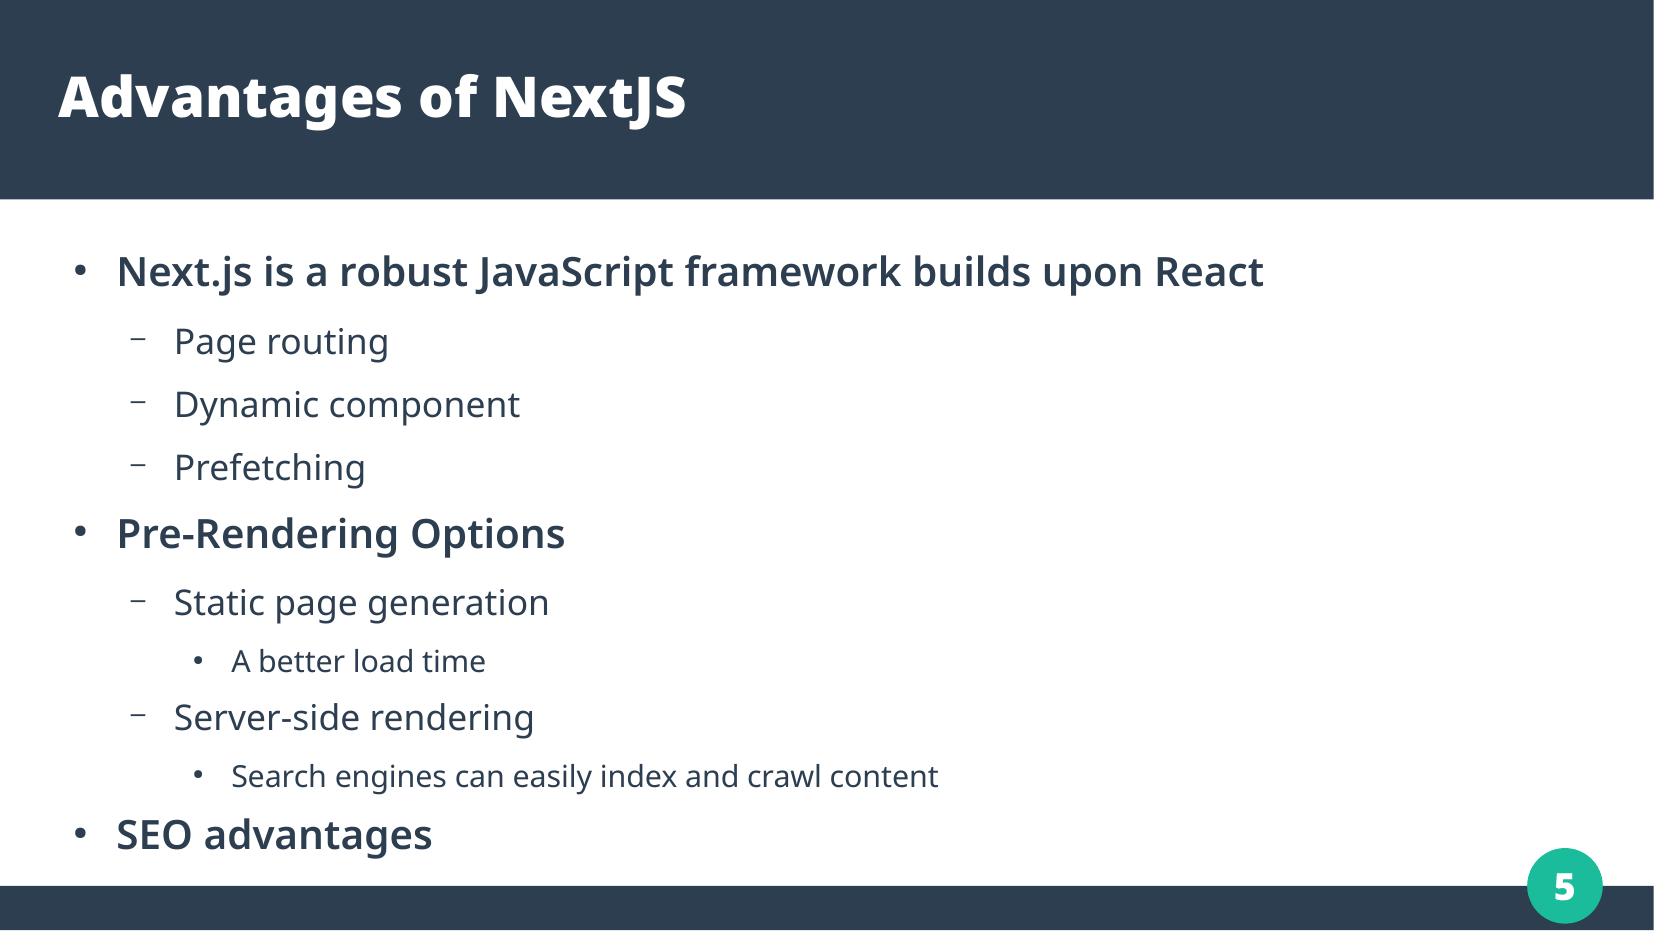

# Advantages of NextJS
Next.js is a robust JavaScript framework builds upon React
Page routing
Dynamic component
Prefetching
Pre-Rendering Options
Static page generation
A better load time
Server-side rendering
Search engines can easily index and crawl content
SEO advantages